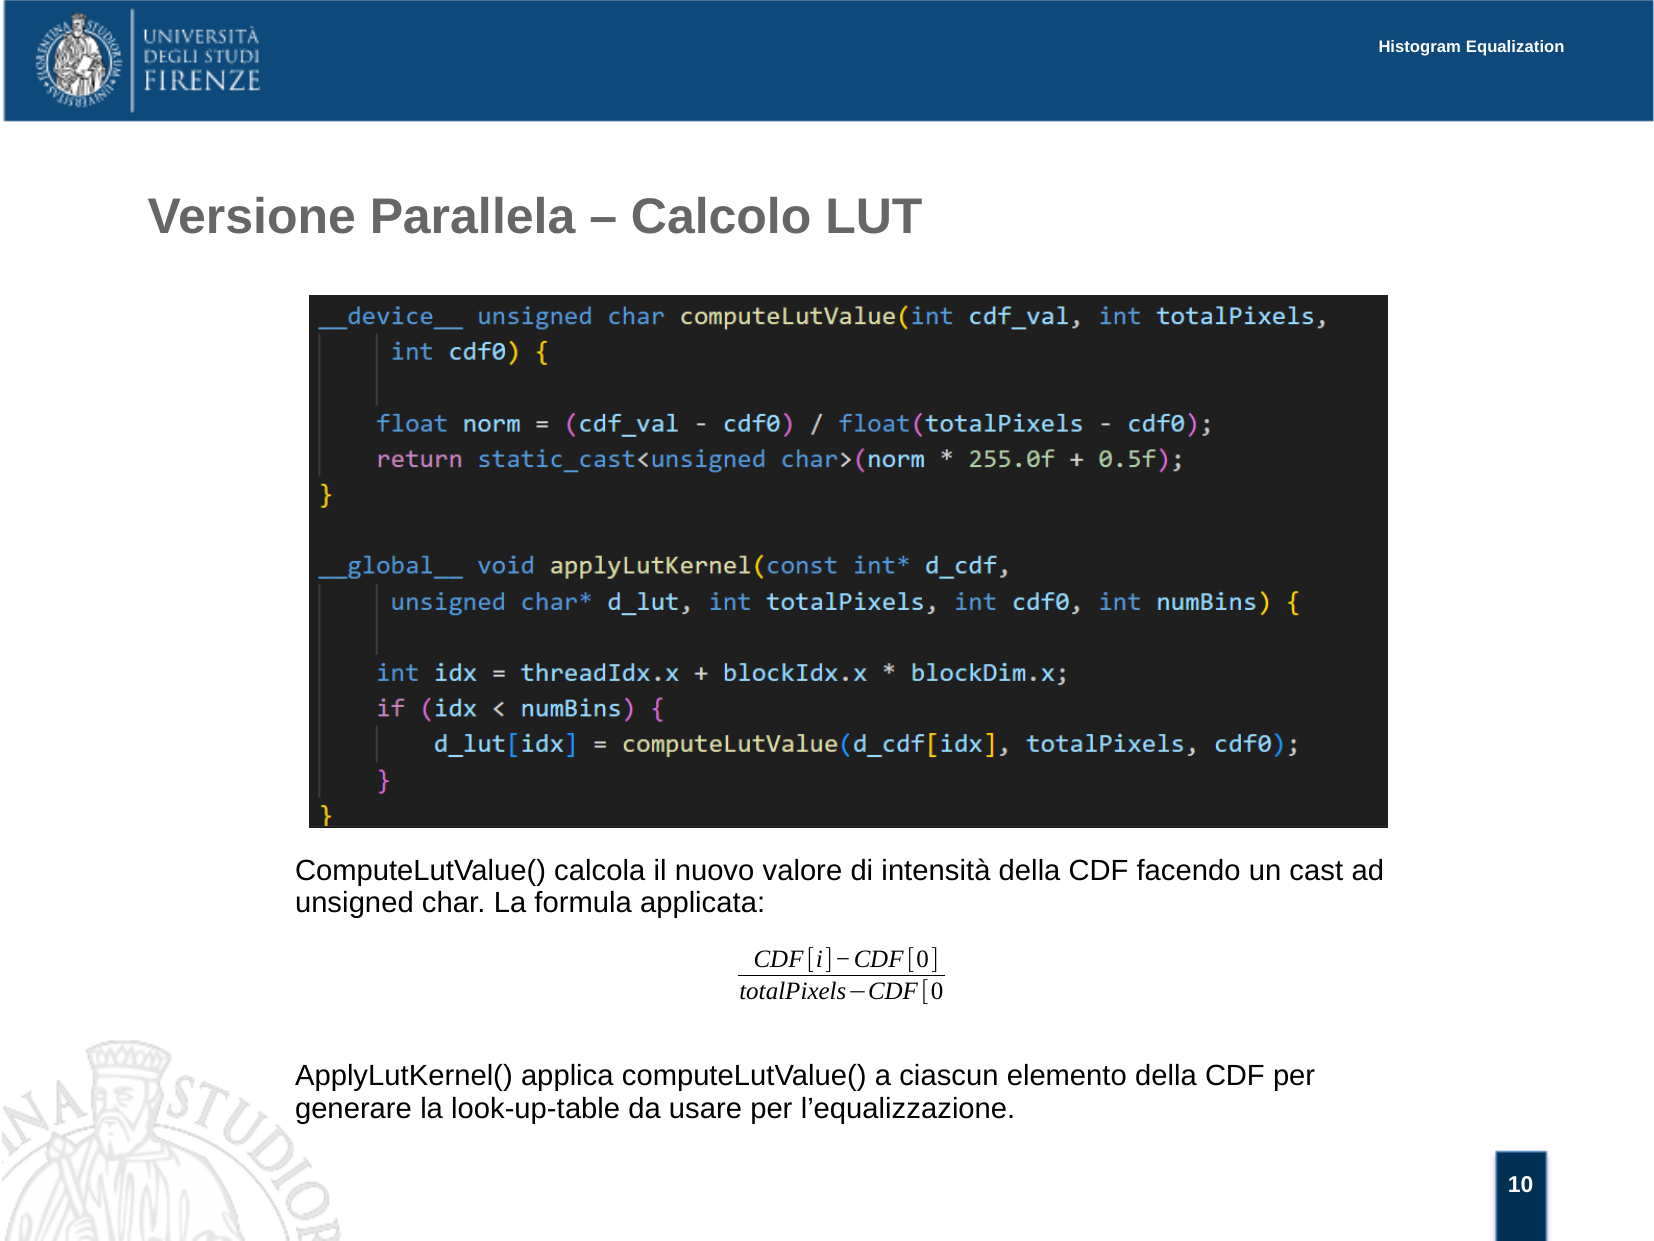

Histogram Equalization
Versione Parallela – Calcolo LUT
ComputeLutValue() calcola il nuovo valore di intensità della CDF facendo un cast ad unsigned char. La formula applicata:
ApplyLutKernel() applica computeLutValue() a ciascun elemento della CDF per generare la look-up-table da usare per l’equalizzazione.
10